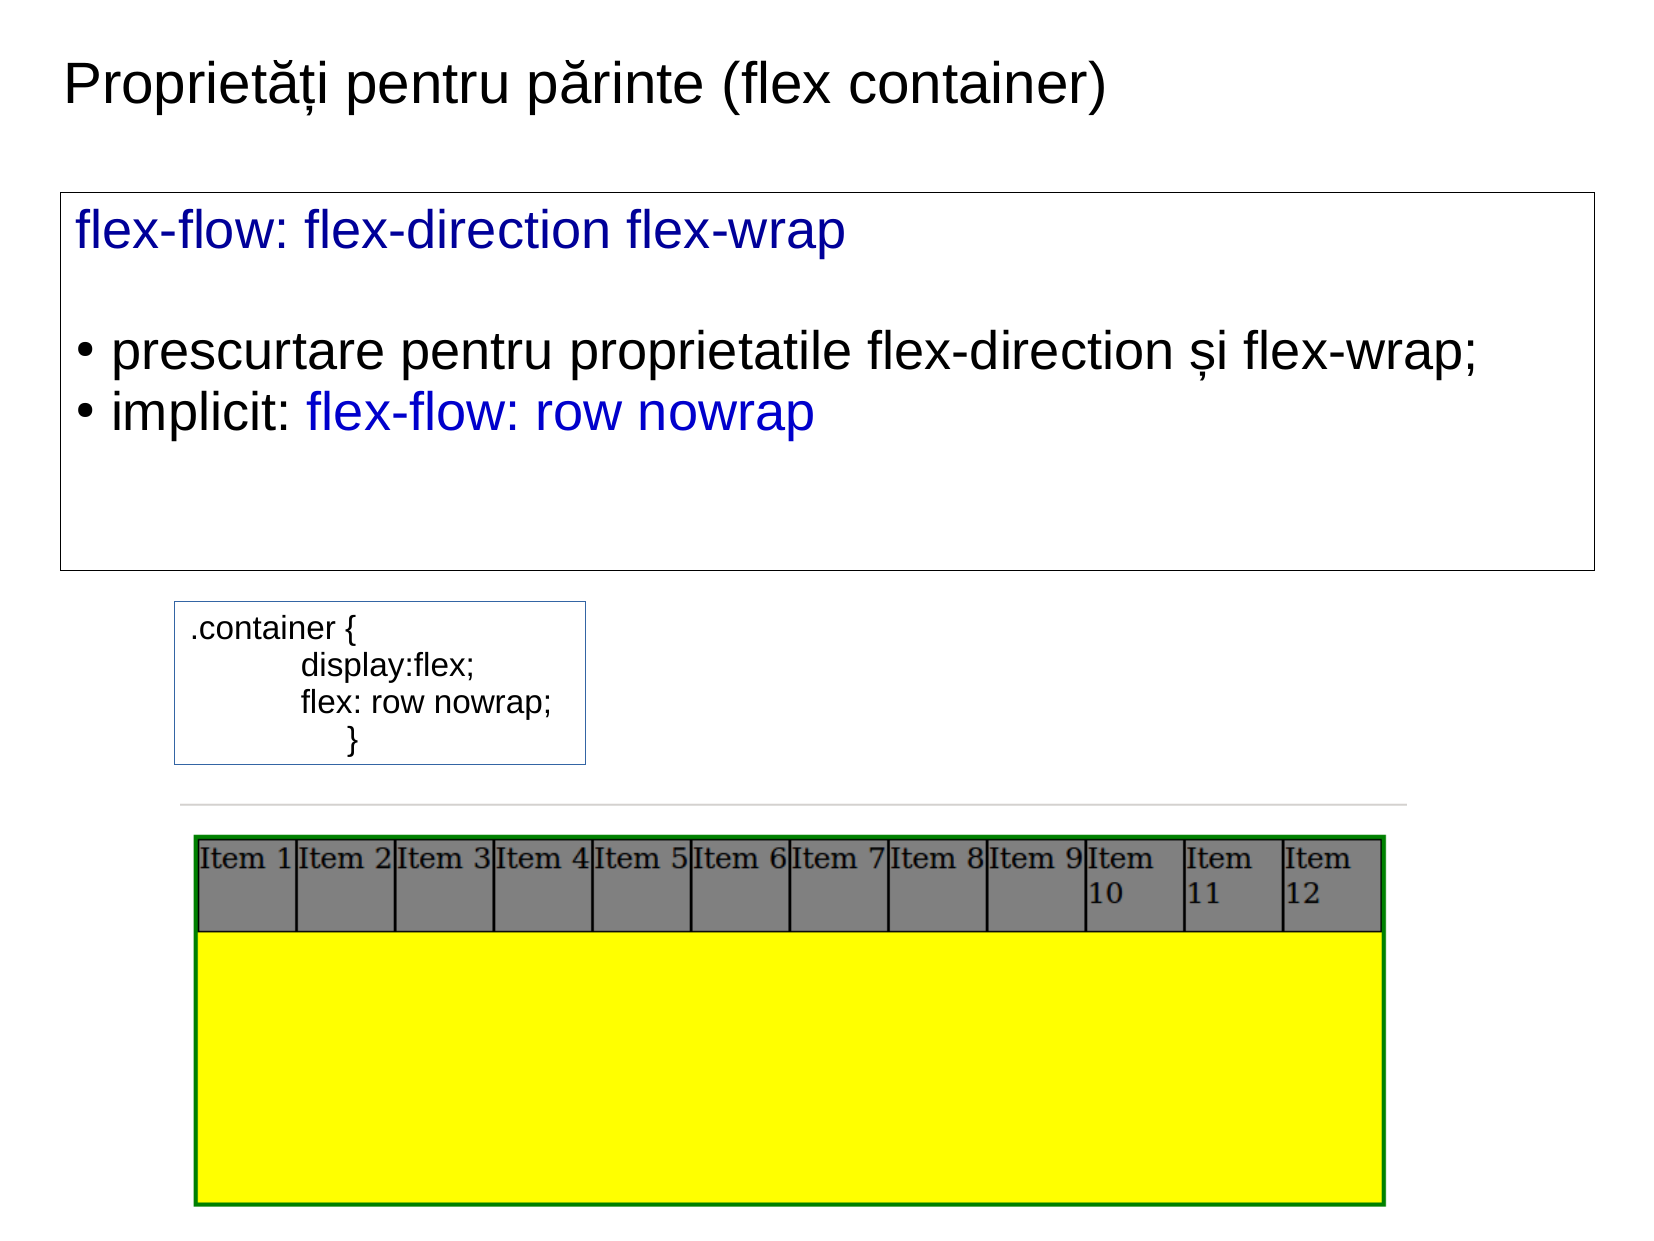

Proprietăți pentru părinte (flex container)
flex-flow: flex-direction flex-wrap
prescurtare pentru proprietatile flex-direction și flex-wrap;
implicit: flex-flow: row nowrap
.container {
 display:flex;
 flex: row nowrap;
 }